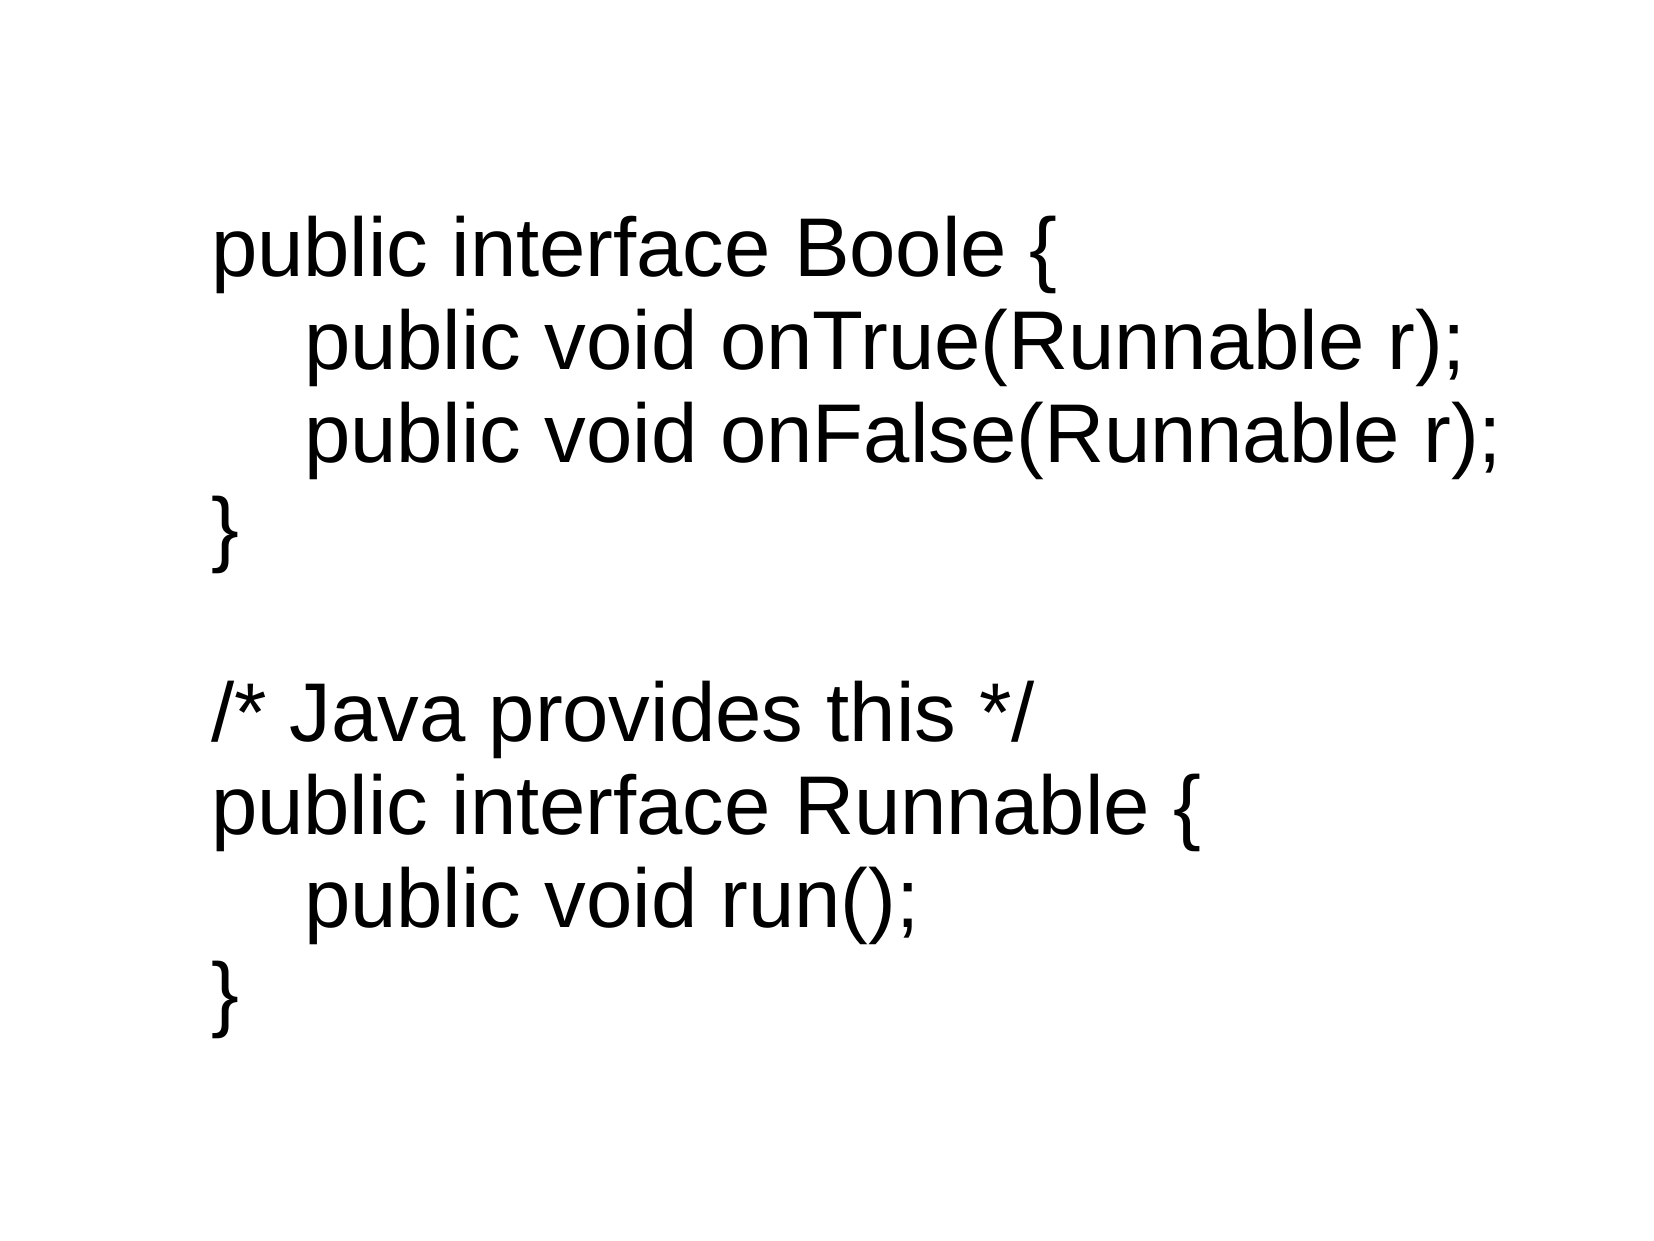

# public interface Boole {
 public void onTrue(Runnable r);
 public void onFalse(Runnable r);
 }
 /* Java provides this */
 public interface Runnable {
 public void run();
 }